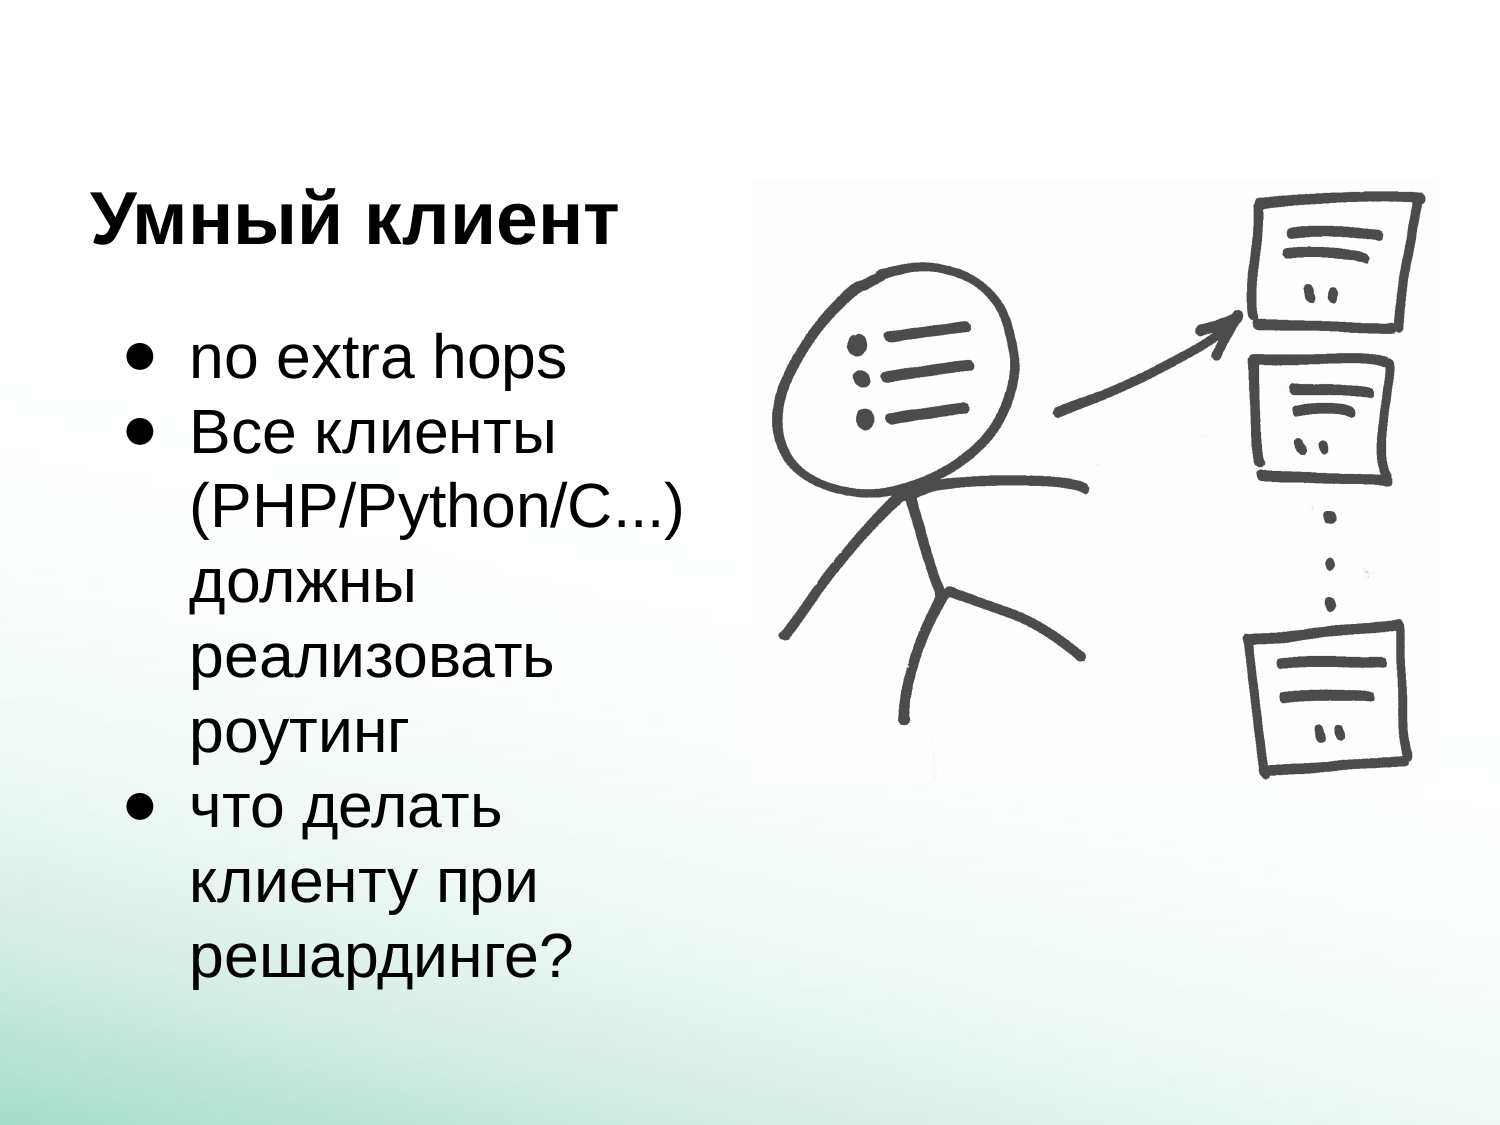

# Умный клиент
no extra hops
Все клиенты (PHP/Python/C...)должны реализовать роутинг
что делать клиенту при решардинге?